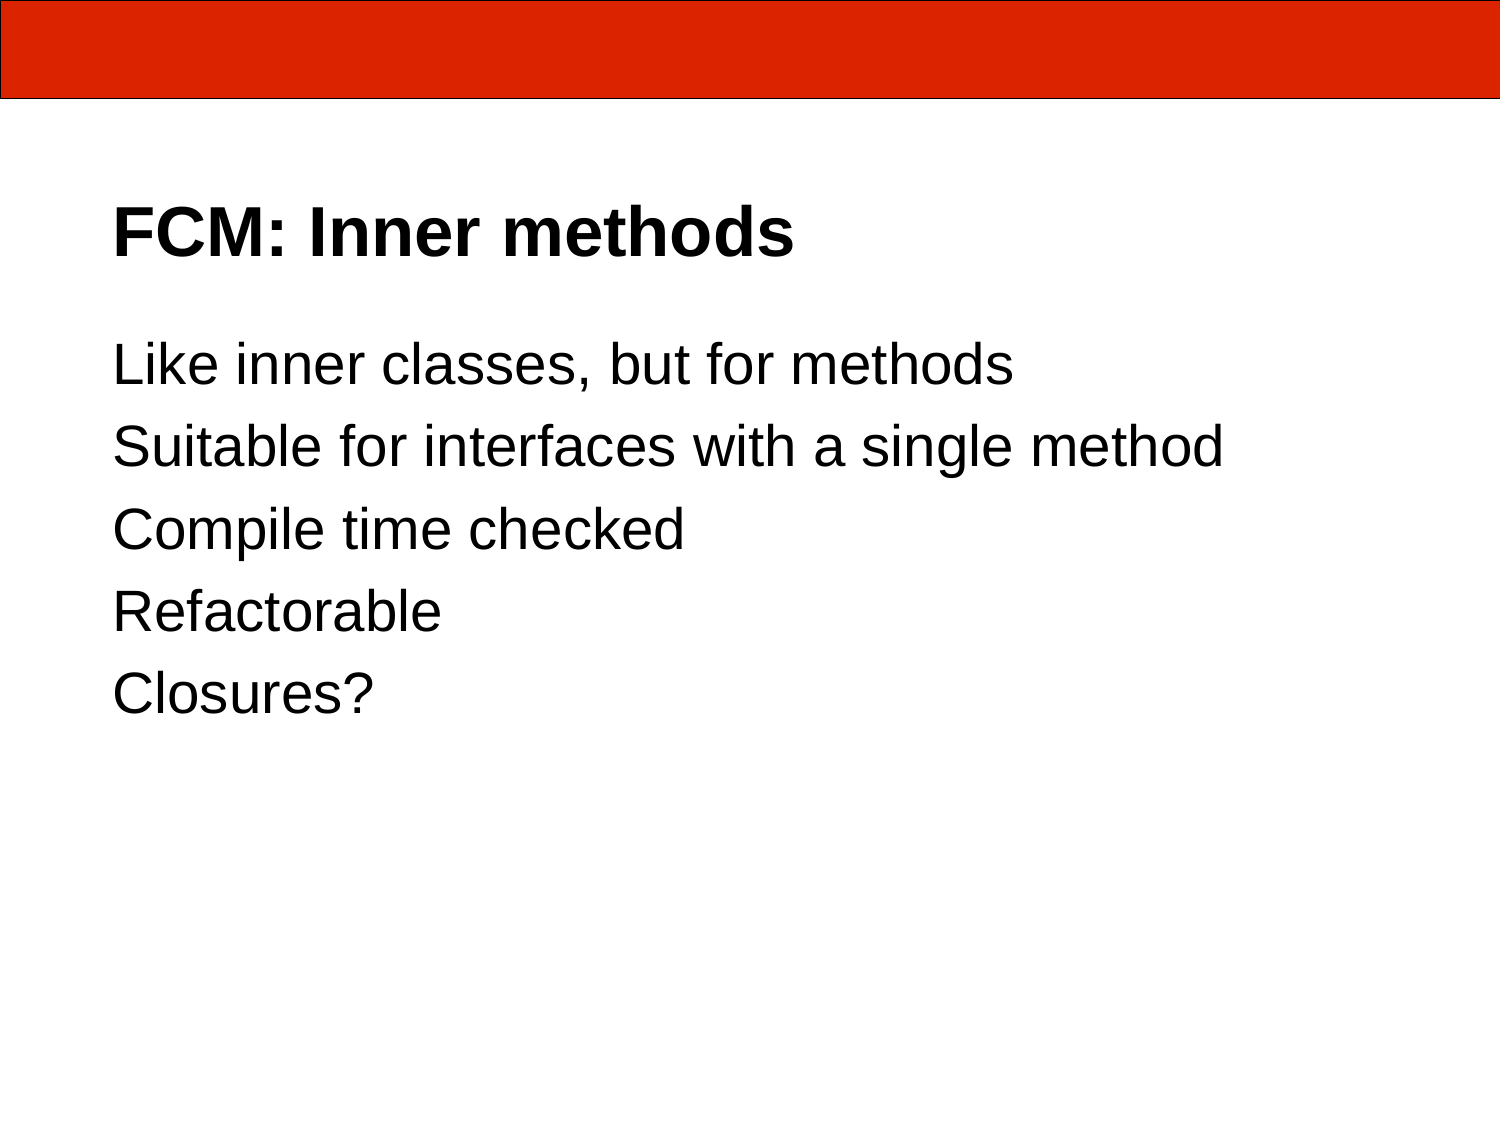

# FCM: Inner methods
Like inner classes, but for methods
Suitable for interfaces with a single method
Compile time checked
Refactorable
Closures?